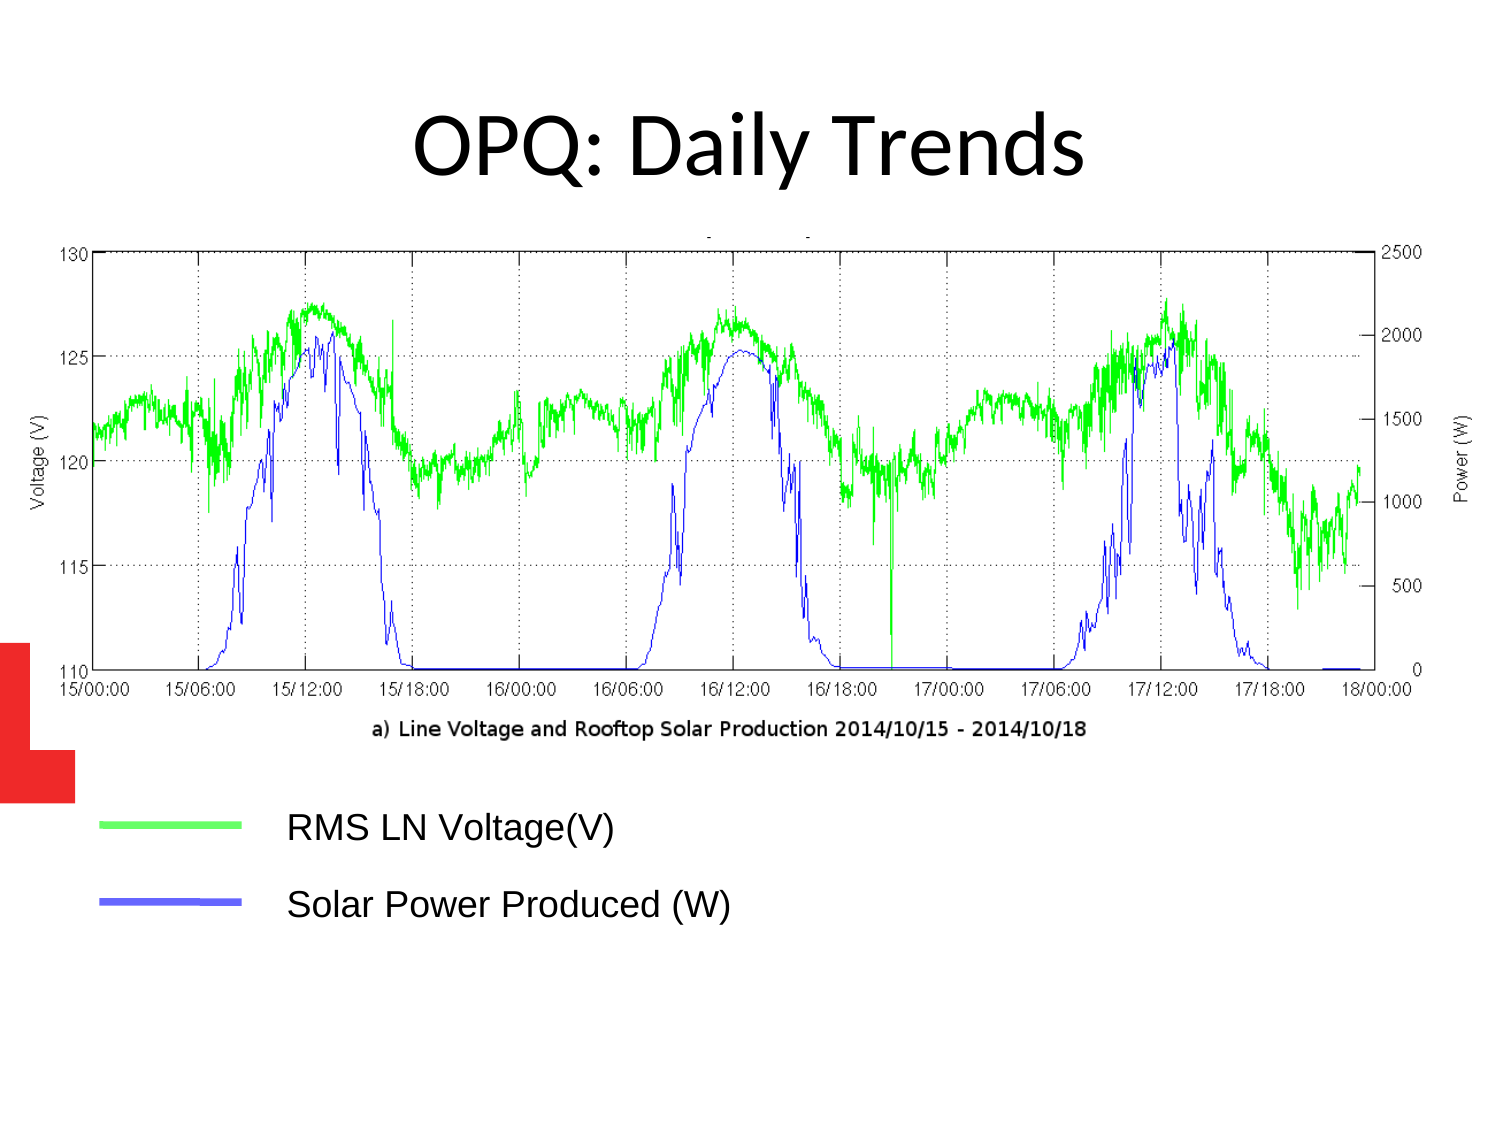

OPQ: Daily Trends
RMS LN Voltage(V)
Solar Power Produced (W)